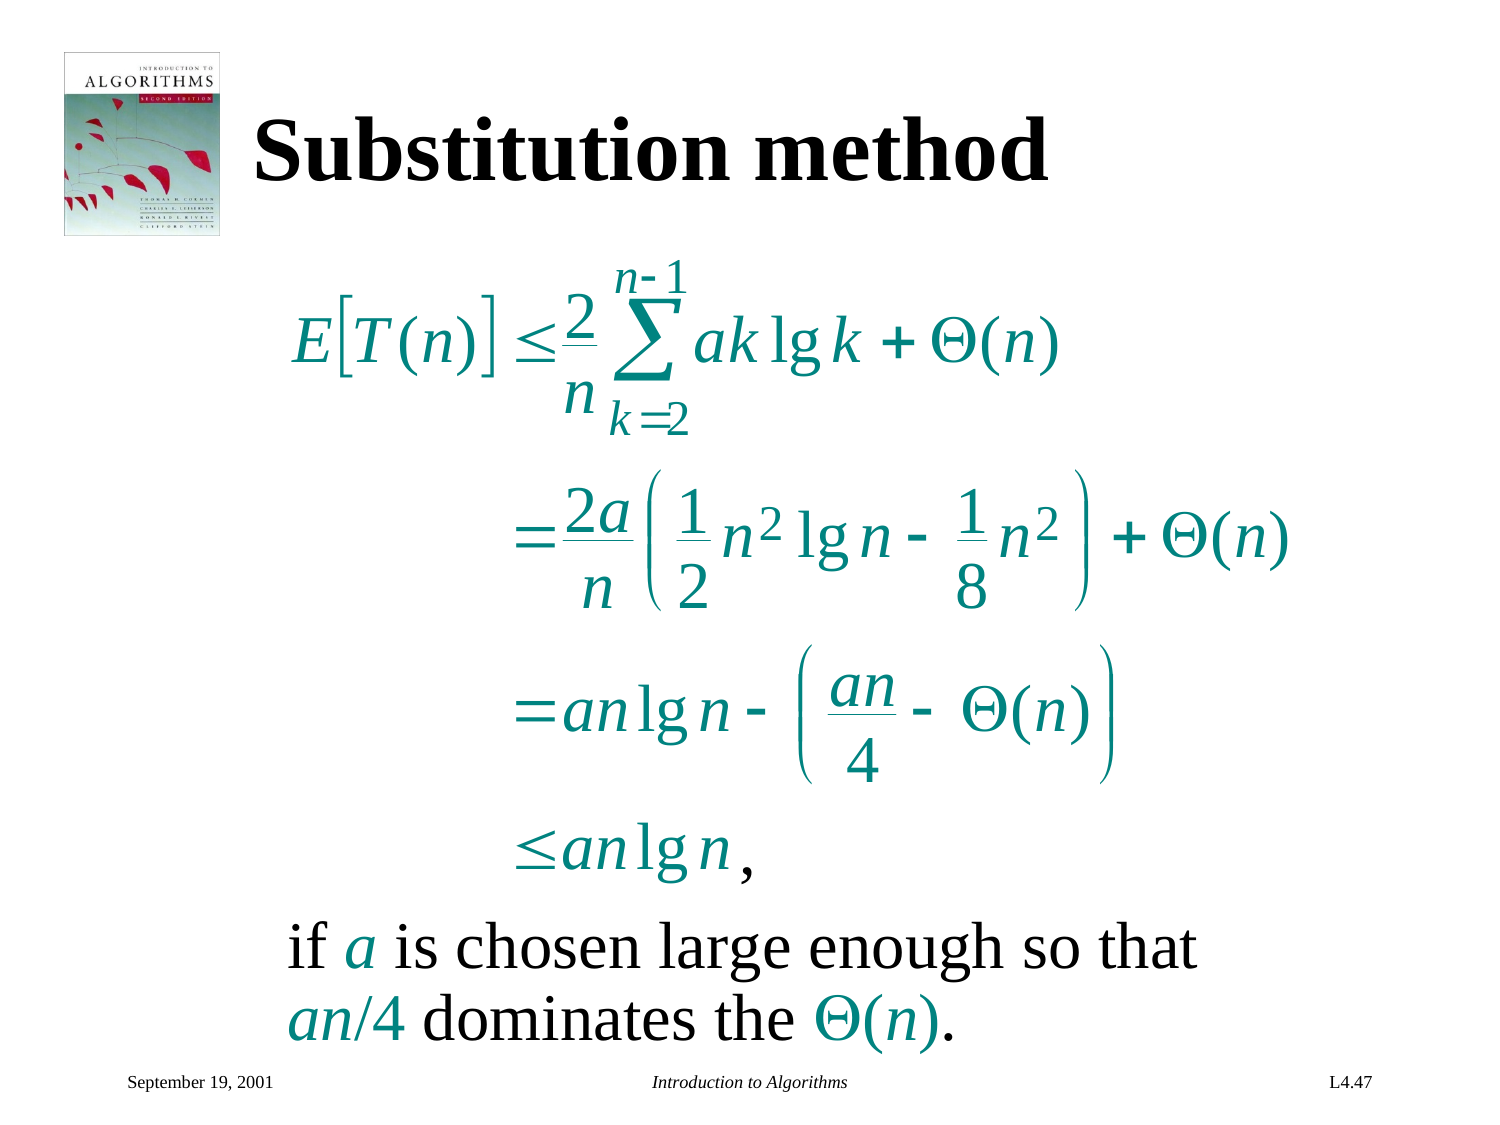

# Substitution method
,
if a is chosen large enough so that an/4 dominates the (n).
September 19, 2001
Introduction to Algorithms
L4.